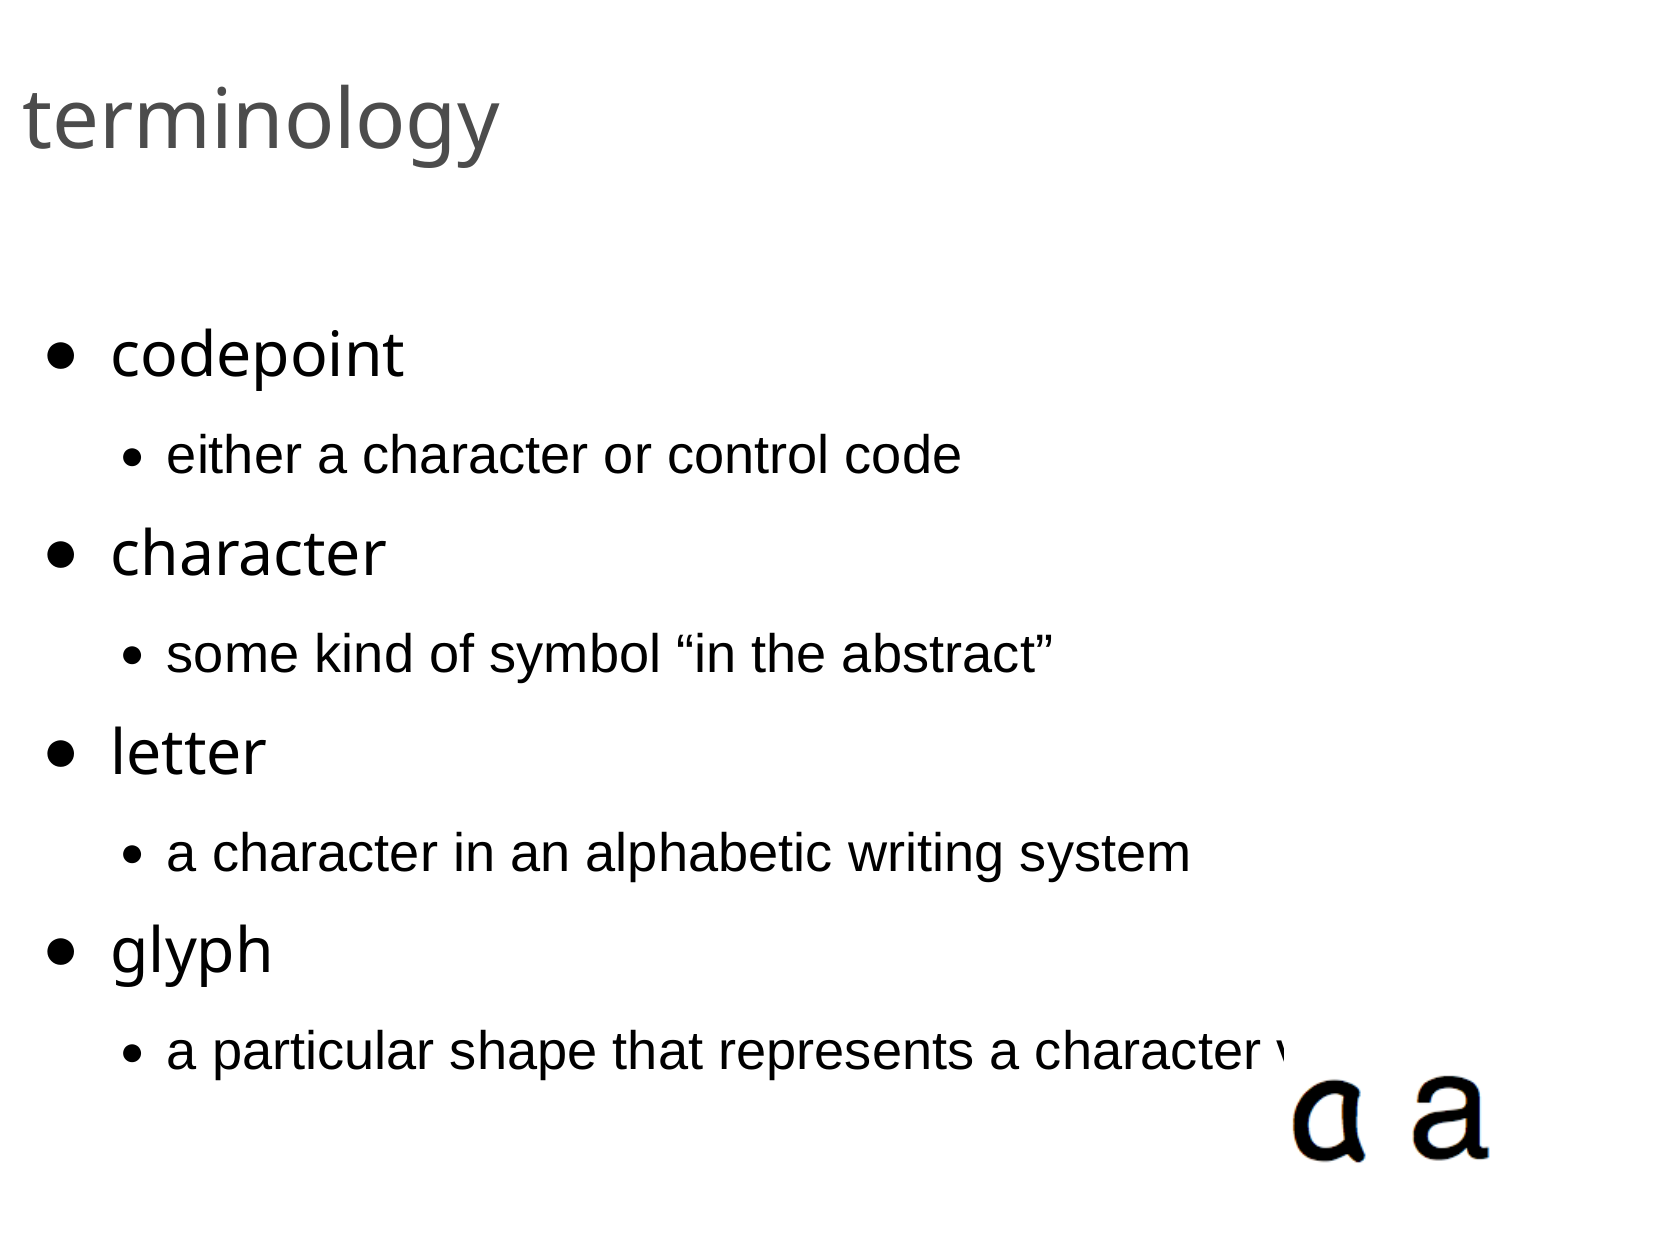

# terminology
codepoint
either a character or control code
character
some kind of symbol “in the abstract”
letter
a character in an alphabetic writing system
glyph
a particular shape that represents a character visually